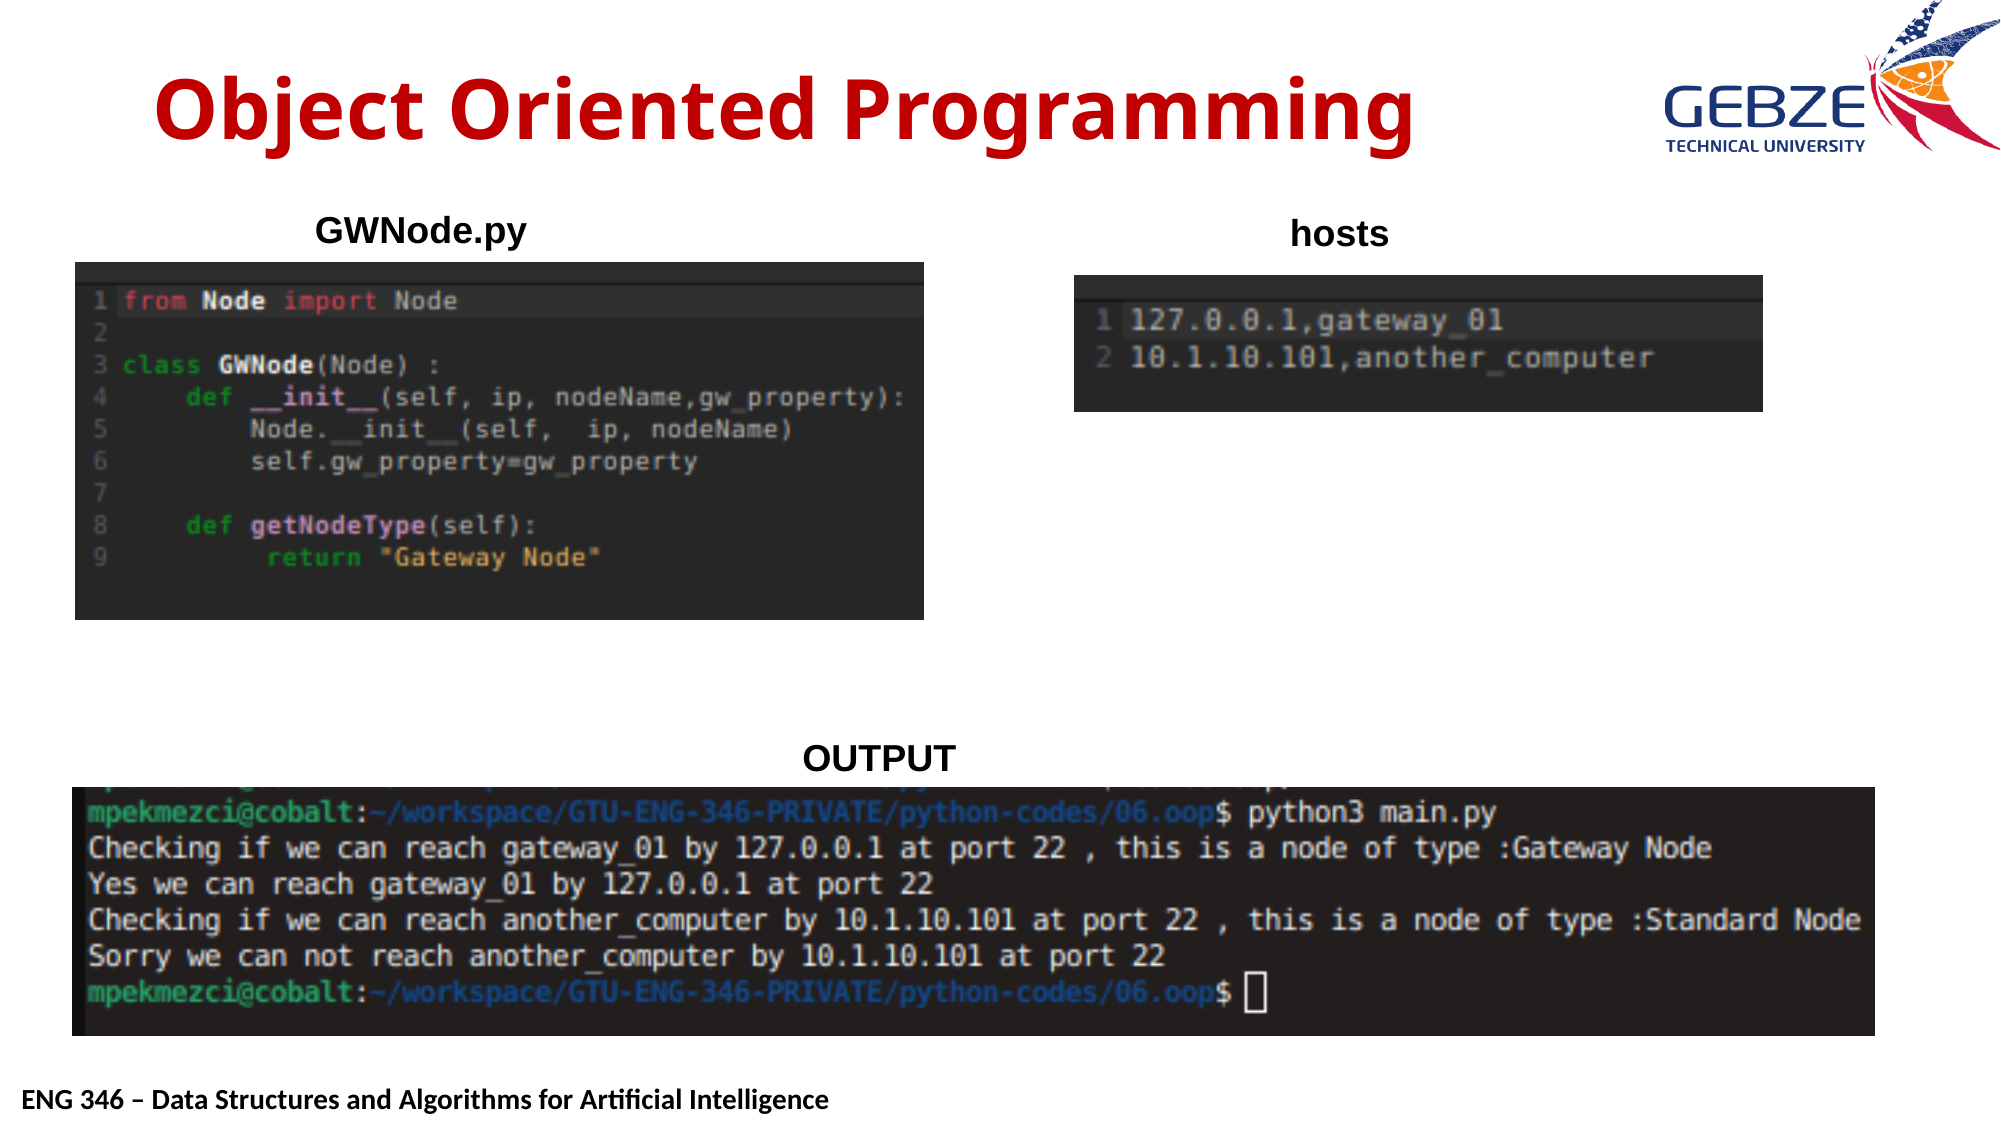

# Object Oriented Programming
GWNode.py
hosts
OUTPUT